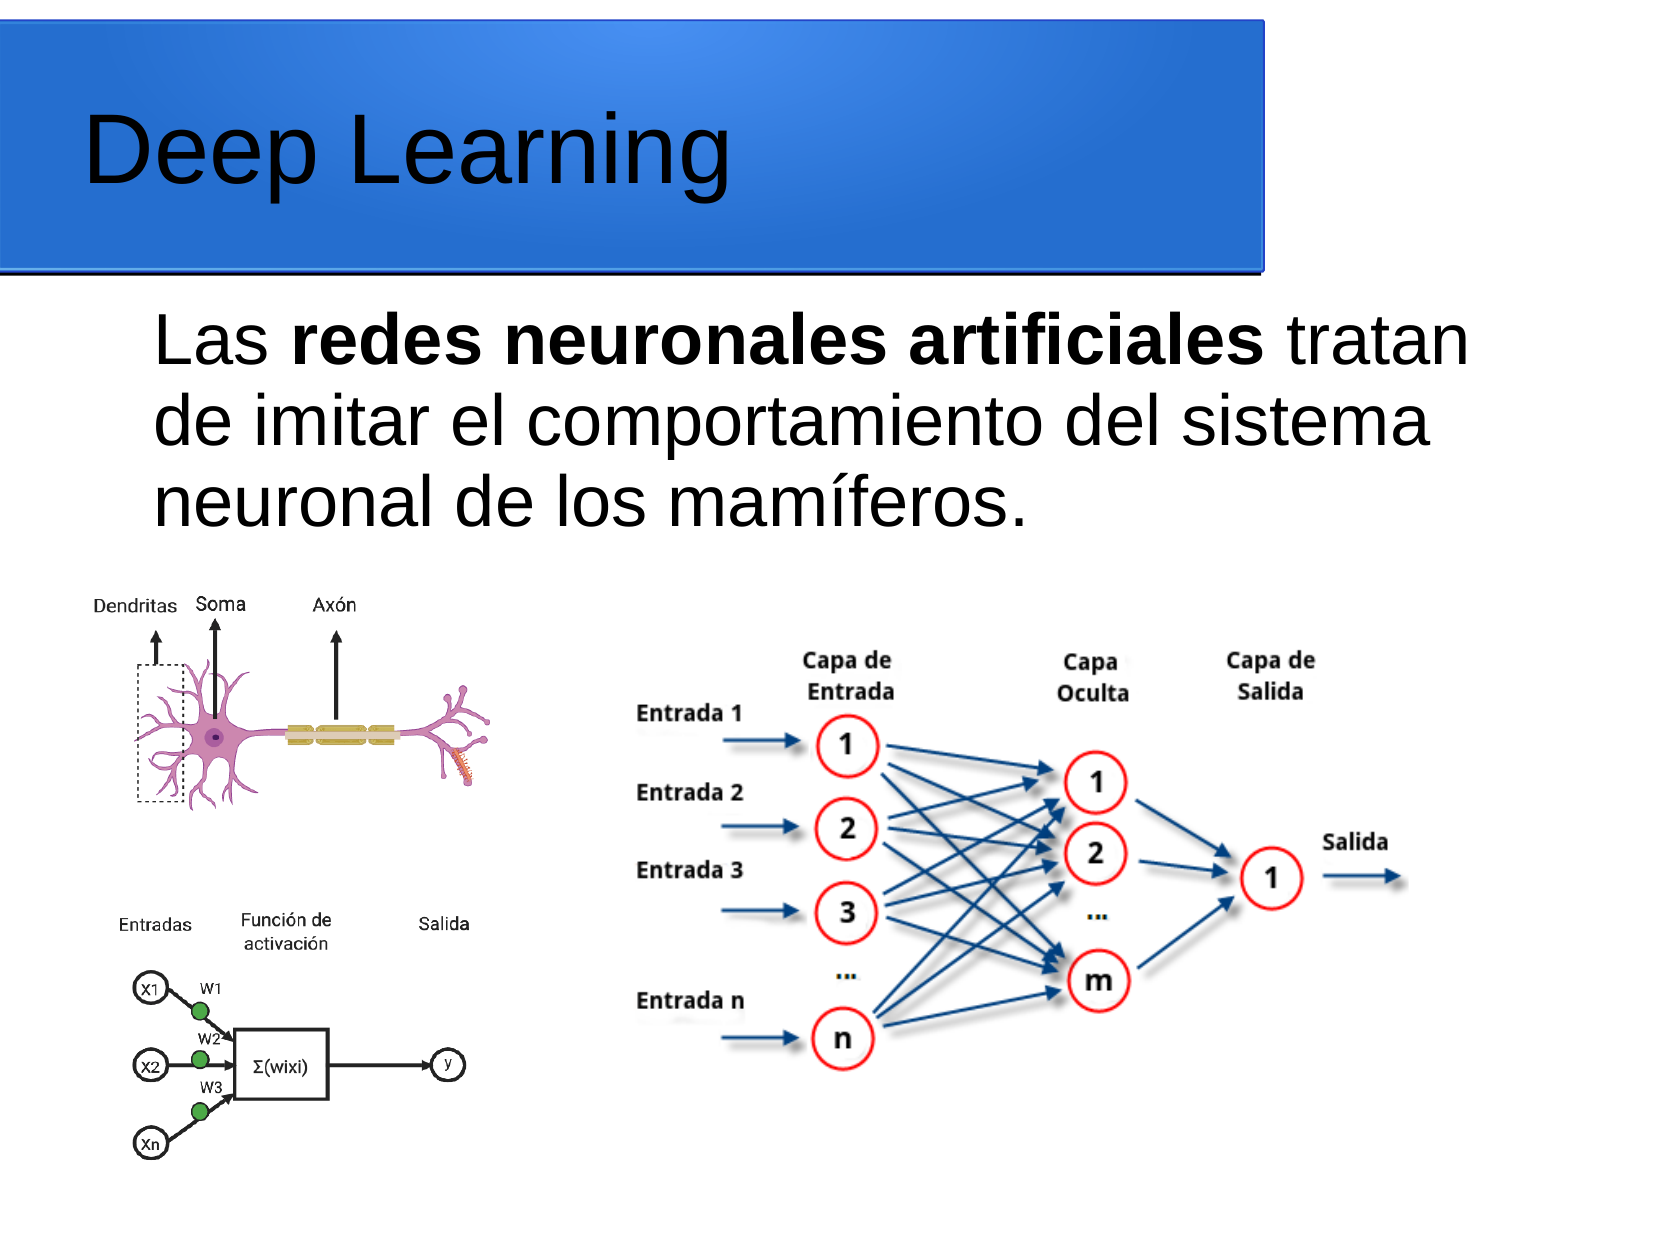

# Deep Learning
Las redes neuronales artificiales tratan de imitar el comportamiento del sistema neuronal de los mamíferos.